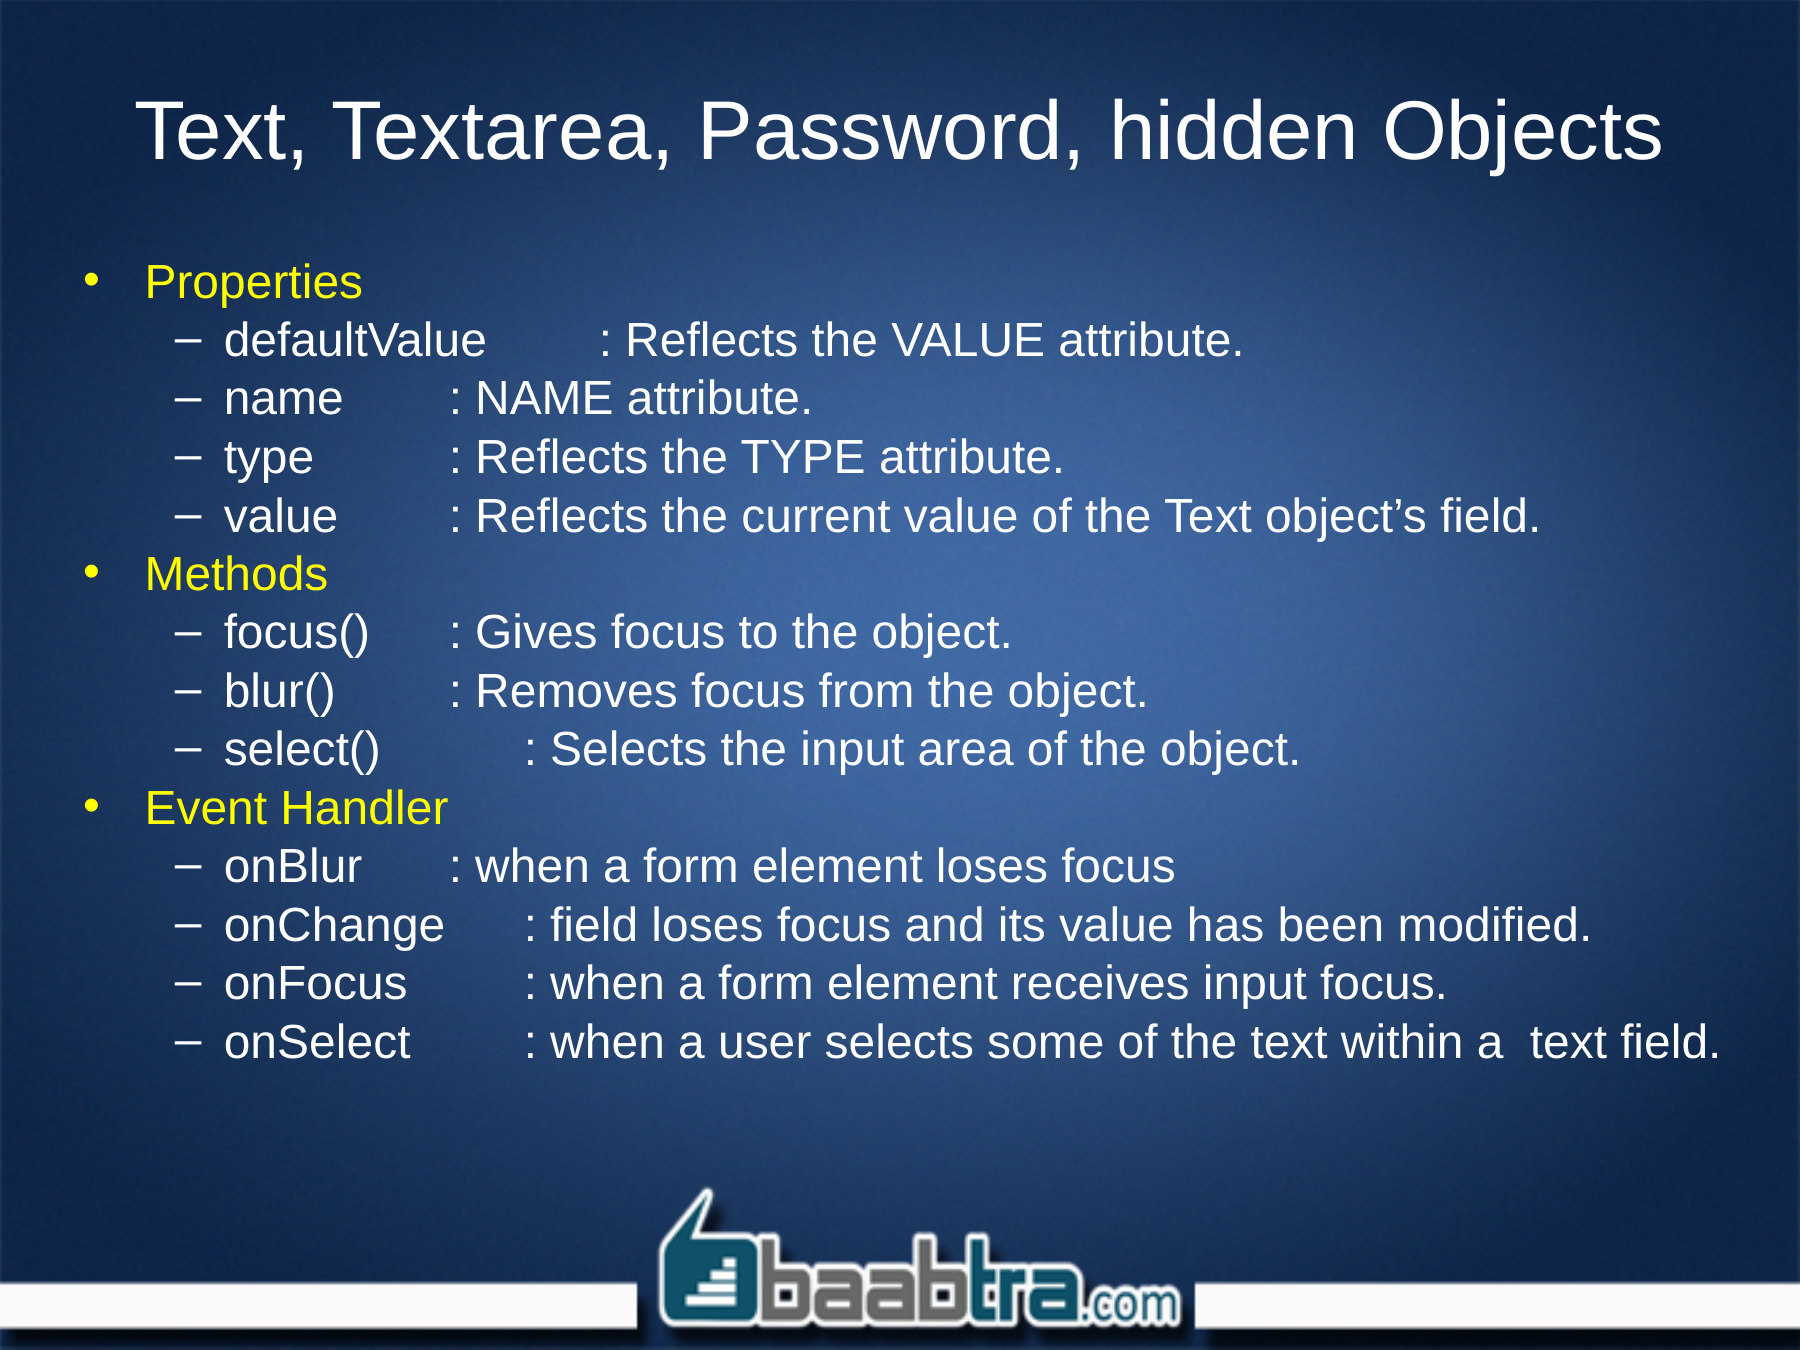

# Text, Textarea, Password, hidden Objects
Properties
defaultValue		: Reflects the VALUE attribute.
name 		: NAME attribute.
type		: Reflects the TYPE attribute.
value		: Reflects the current value of the Text object’s field.
Methods
focus()		: Gives focus to the object.
blur()		: Removes focus from the object.
select()		: Selects the input area of the object.
Event Handler
onBlur		: when a form element loses focus
onChange		: field loses focus and its value has been modified.
onFocus		: when a form element receives input focus.
onSelect		: when a user selects some of the text within a text field.